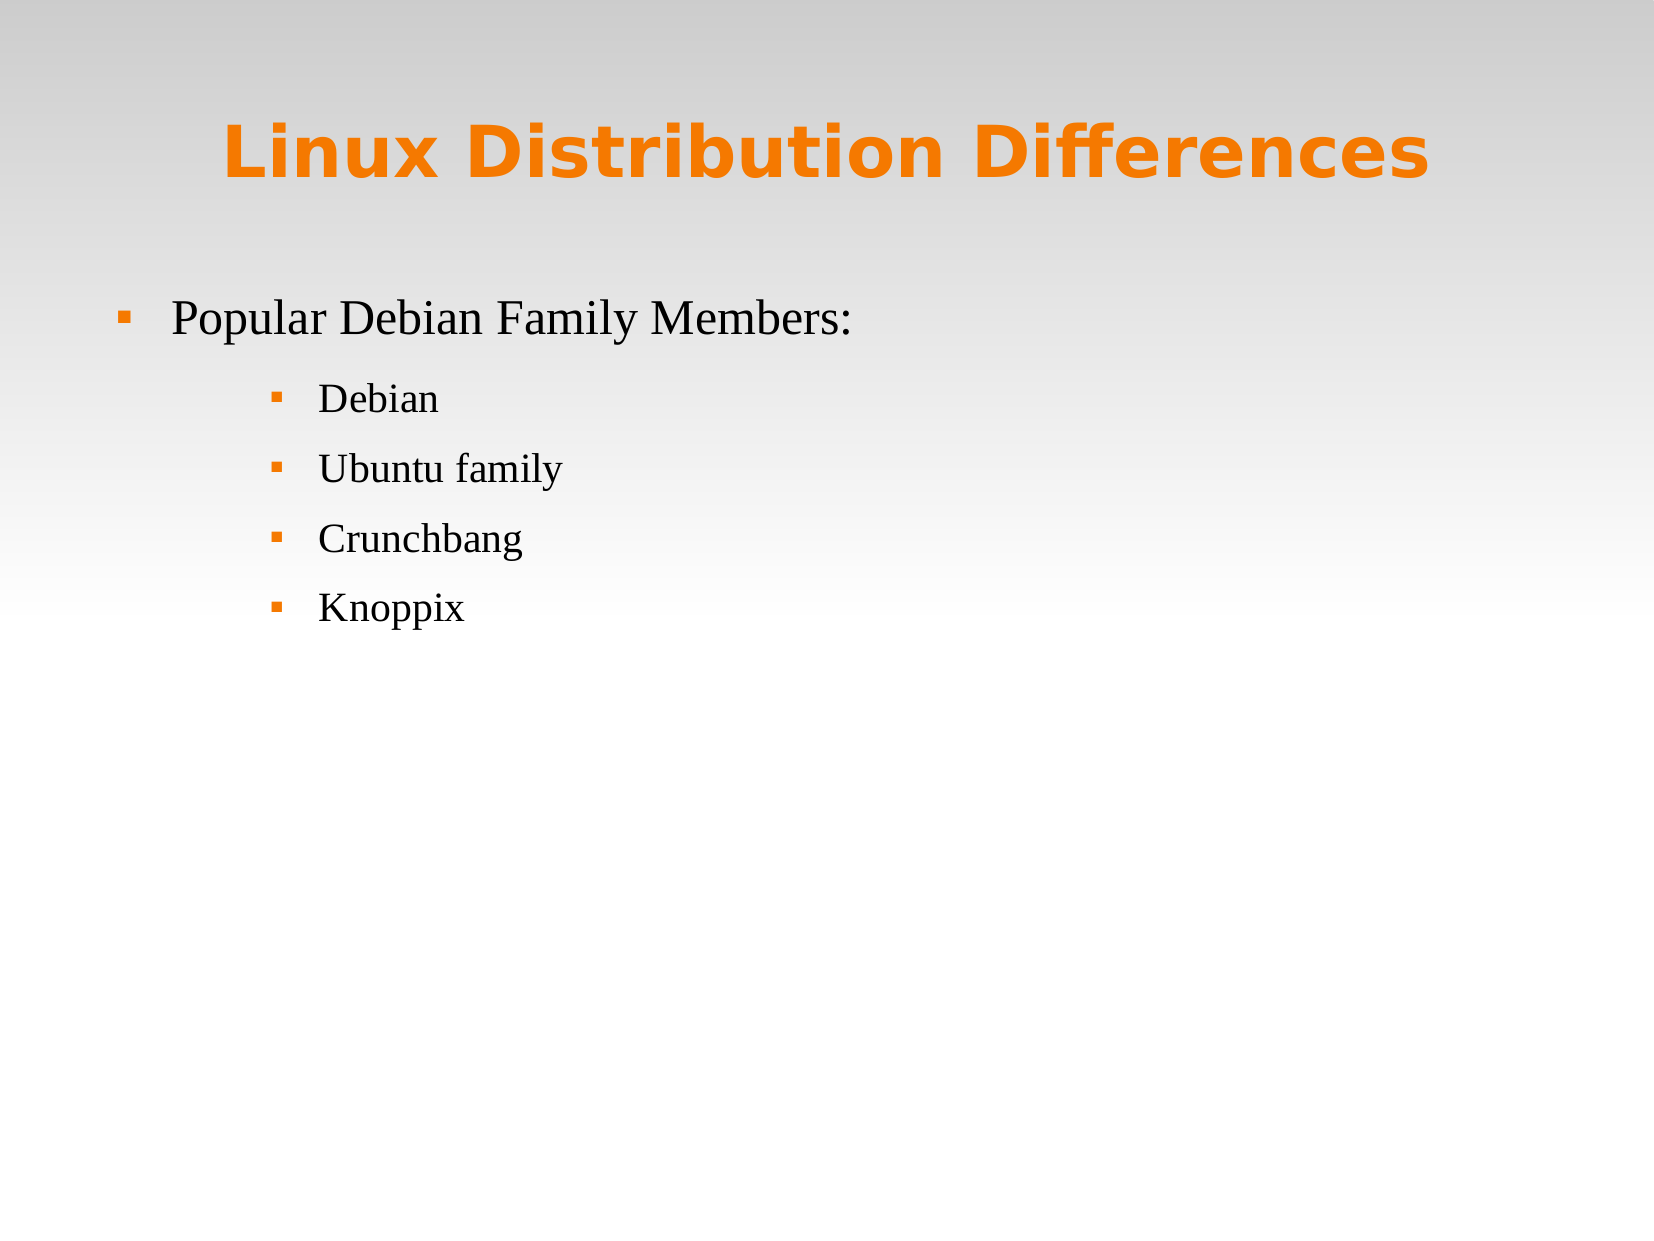

# Linux Distribution Differences
Popular Debian Family Members:
Debian
Ubuntu family
Crunchbang
Knoppix